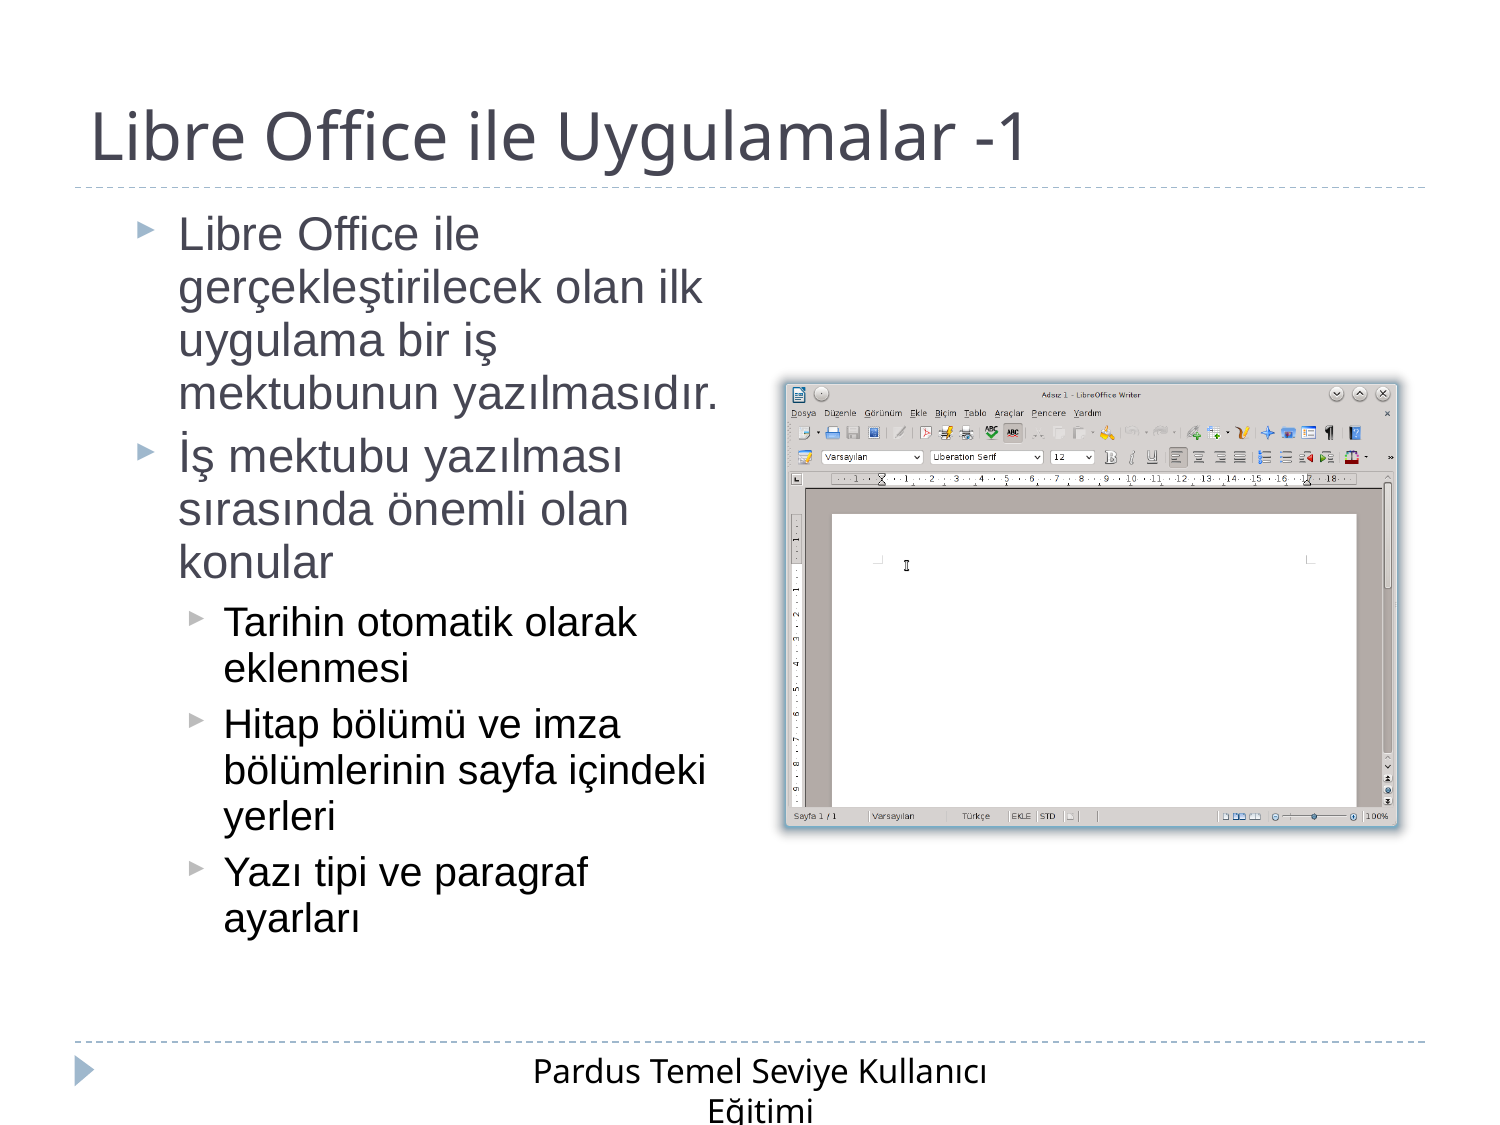

# Libre Office ile Uygulamalar -1
Libre Office ile gerçekleştirilecek olan ilk uygulama bir iş mektubunun yazılmasıdır.
İş mektubu yazılması sırasında önemli olan konular
Tarihin otomatik olarak eklenmesi
Hitap bölümü ve imza bölümlerinin sayfa içindeki yerleri
Yazı tipi ve paragraf ayarları